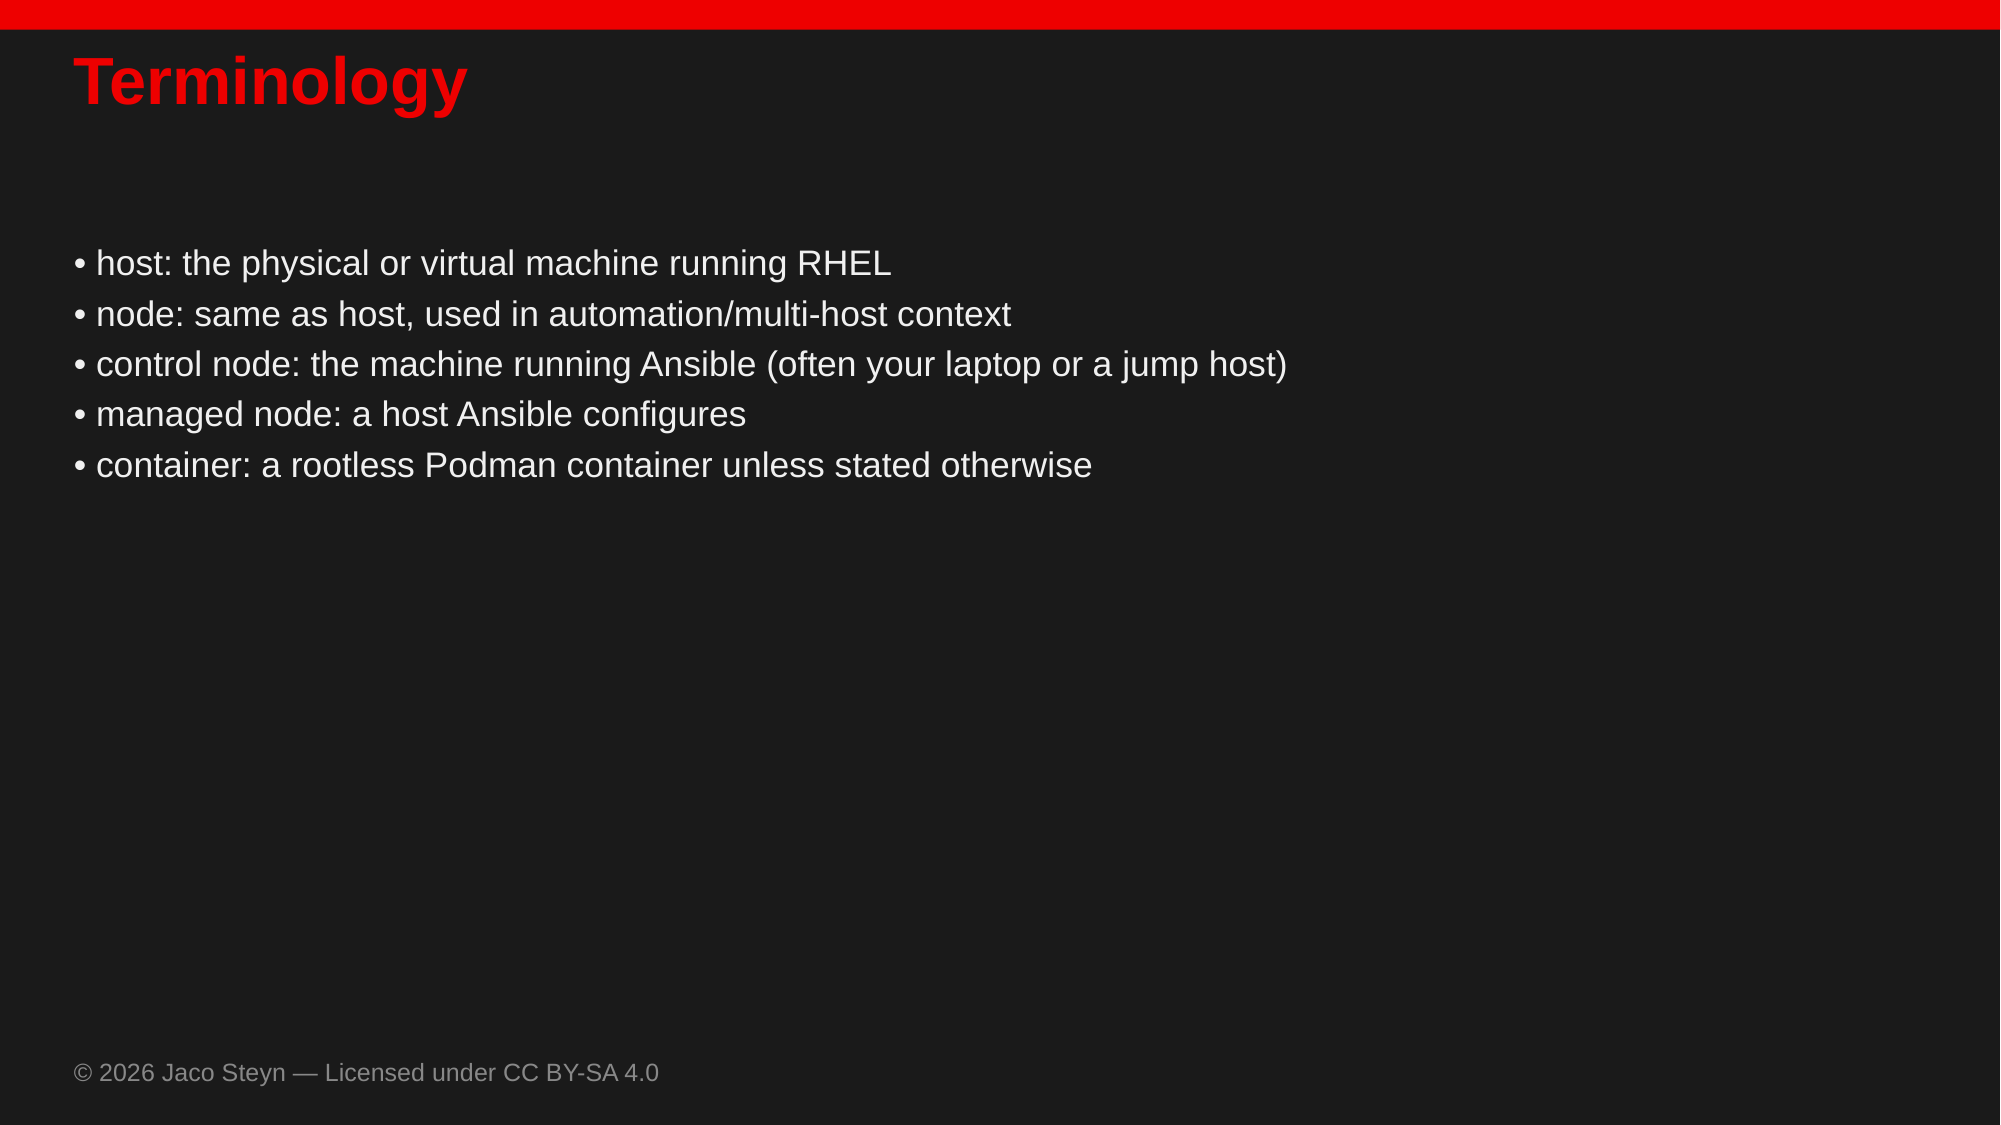

Terminology
• host: the physical or virtual machine running RHEL
• node: same as host, used in automation/multi-host context
• control node: the machine running Ansible (often your laptop or a jump host)
• managed node: a host Ansible configures
• container: a rootless Podman container unless stated otherwise
© 2026 Jaco Steyn — Licensed under CC BY-SA 4.0